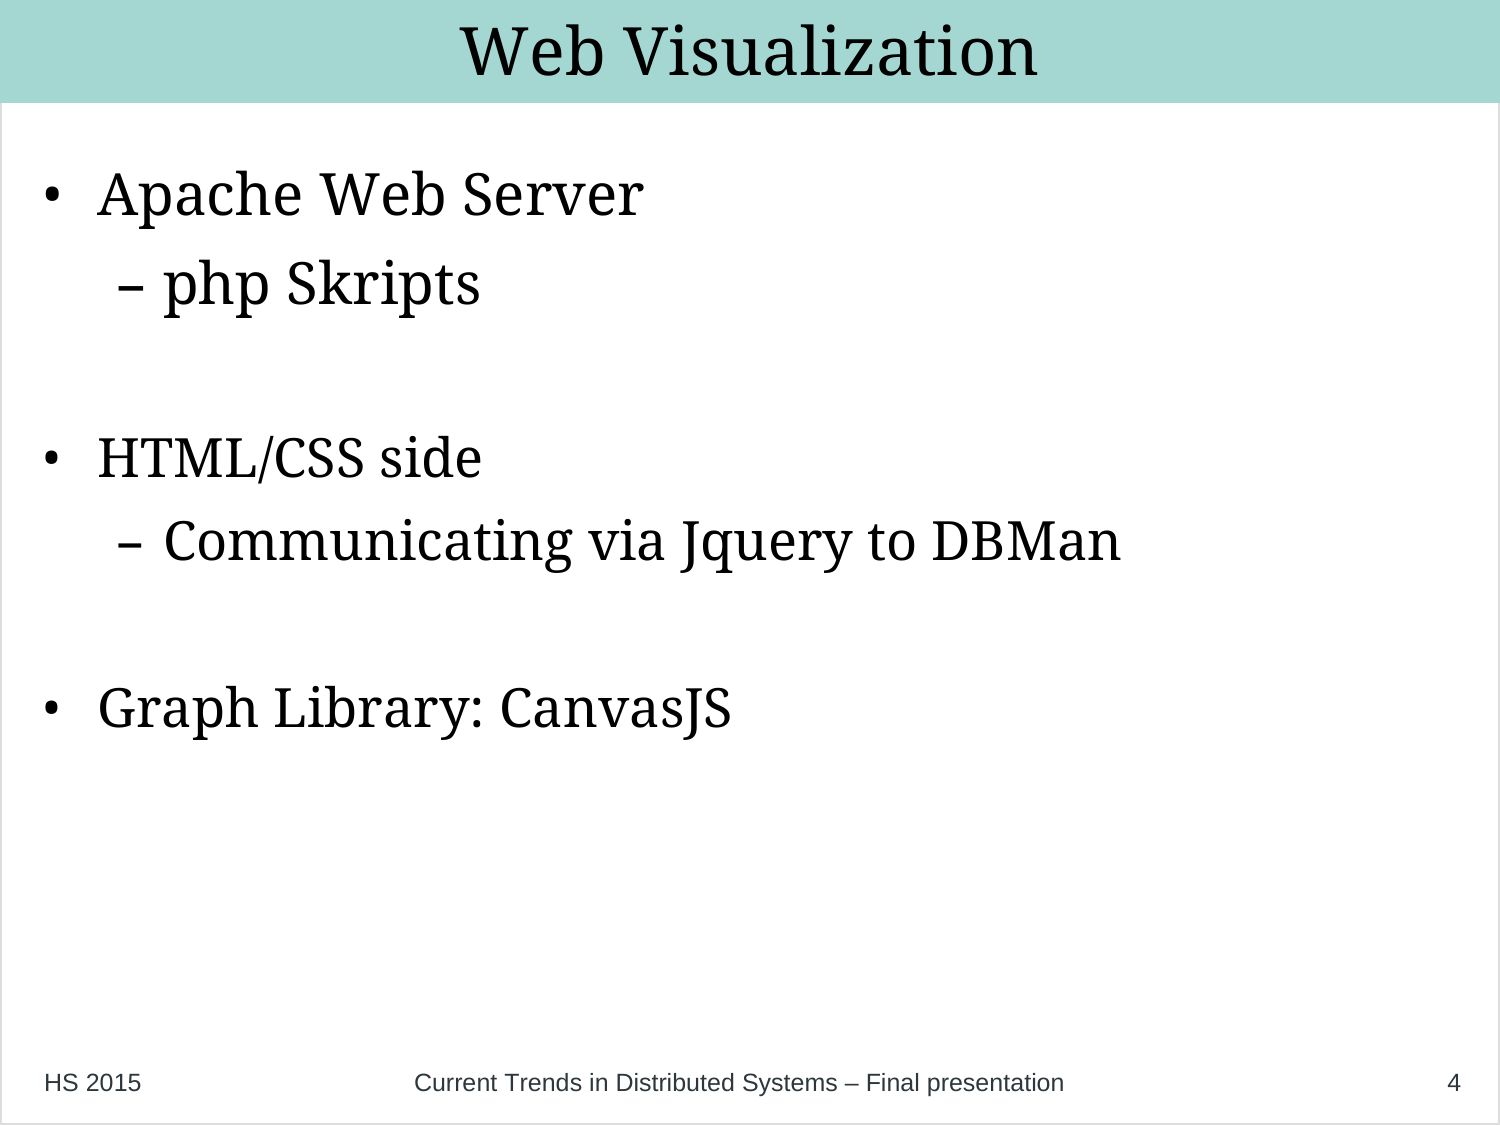

# Web Visualization
Apache Web Server
php Skripts
HTML/CSS side
Communicating via Jquery to DBMan
Graph Library: CanvasJS
HS 2015
Current Trends in Distributed Systems – Final presentation